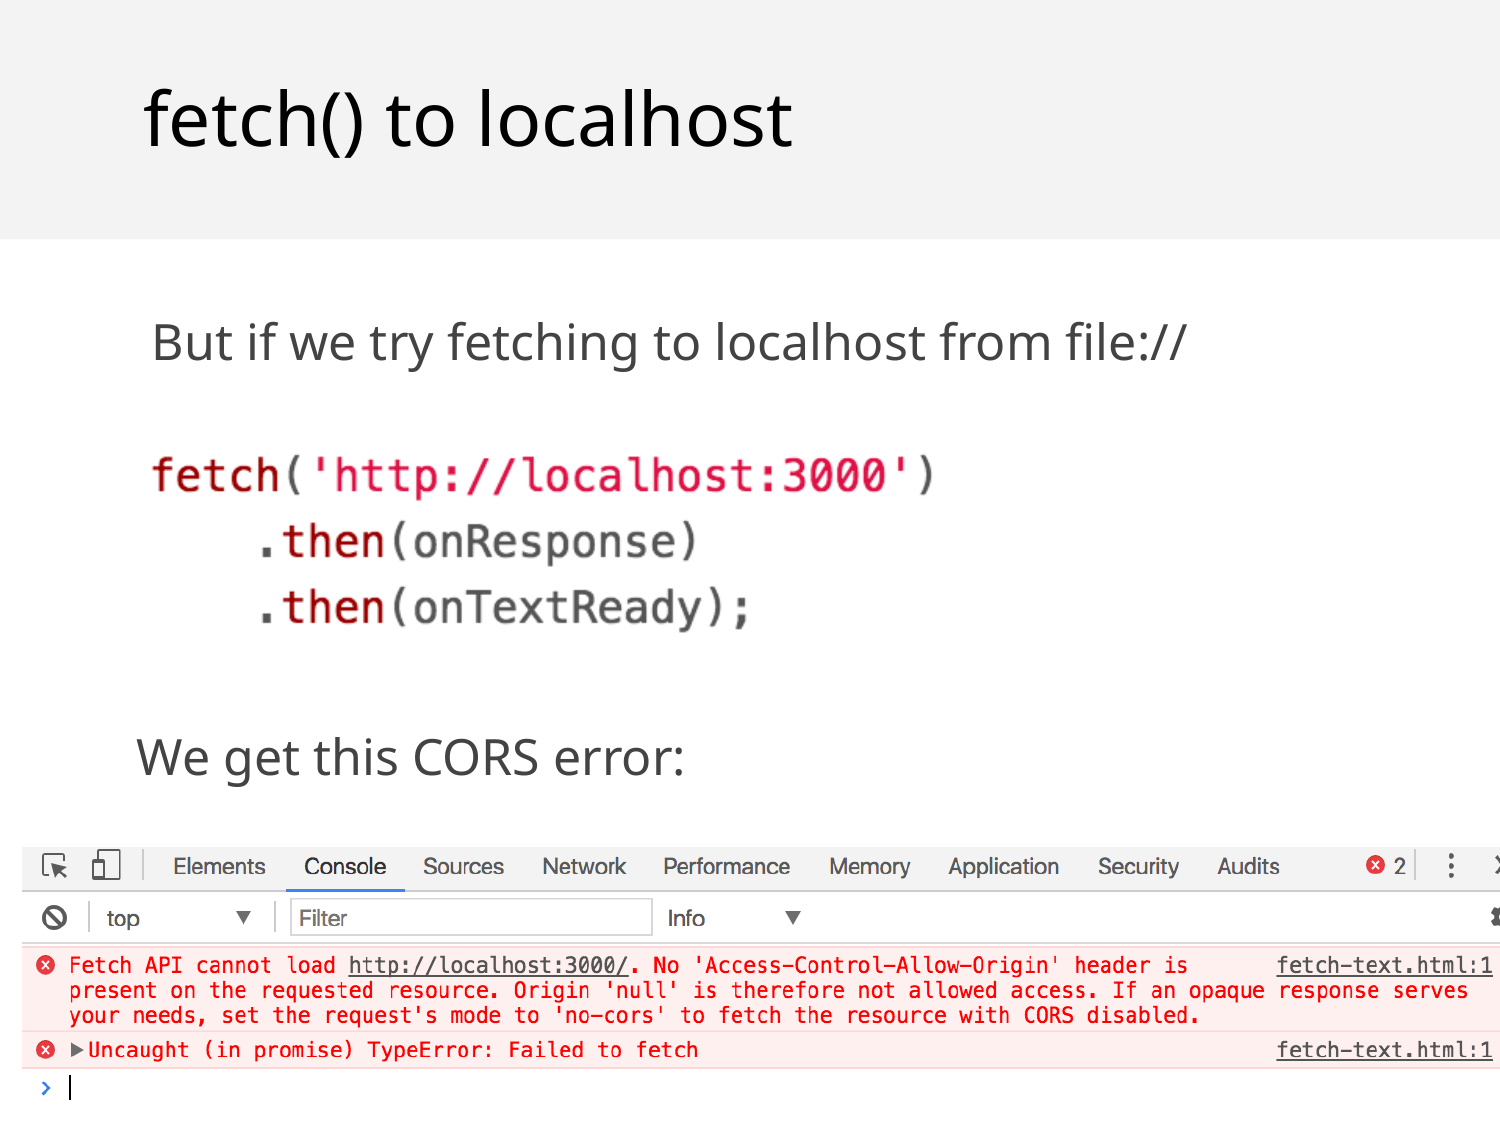

# fetch() to localhost
But if we try fetching to localhost from file://
We get this CORS error: